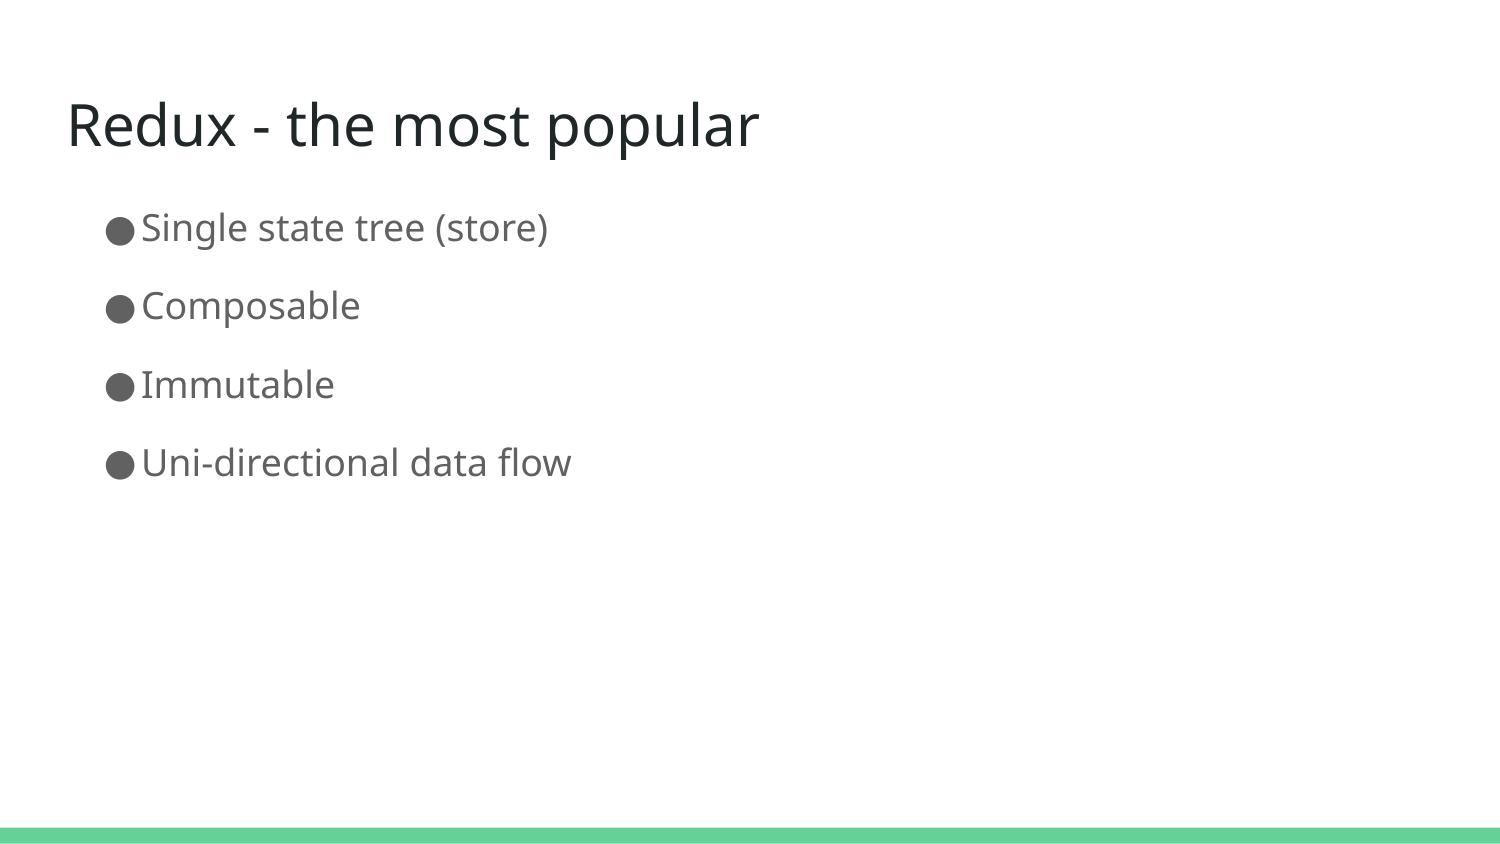

# Redux - the most popular
Single state tree (store)
Composable
Immutable
Uni-directional data flow